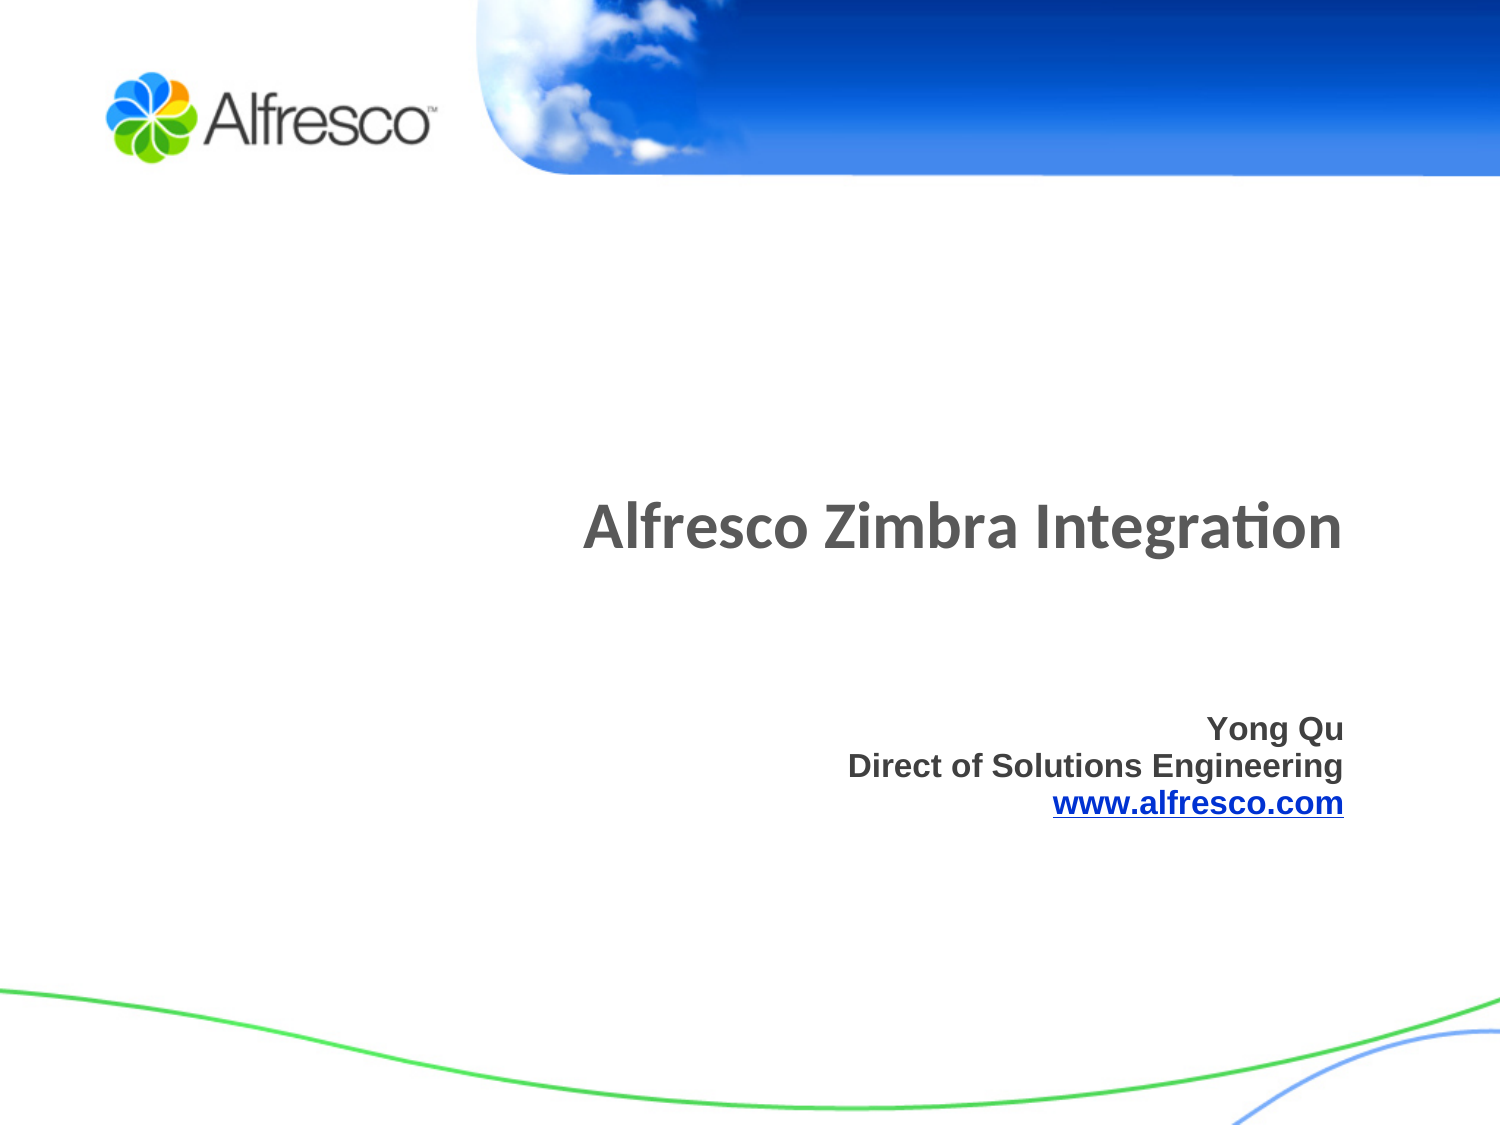

# Alfresco Zimbra Integration
Yong Qu
Direct of Solutions Engineering
www.alfresco.com